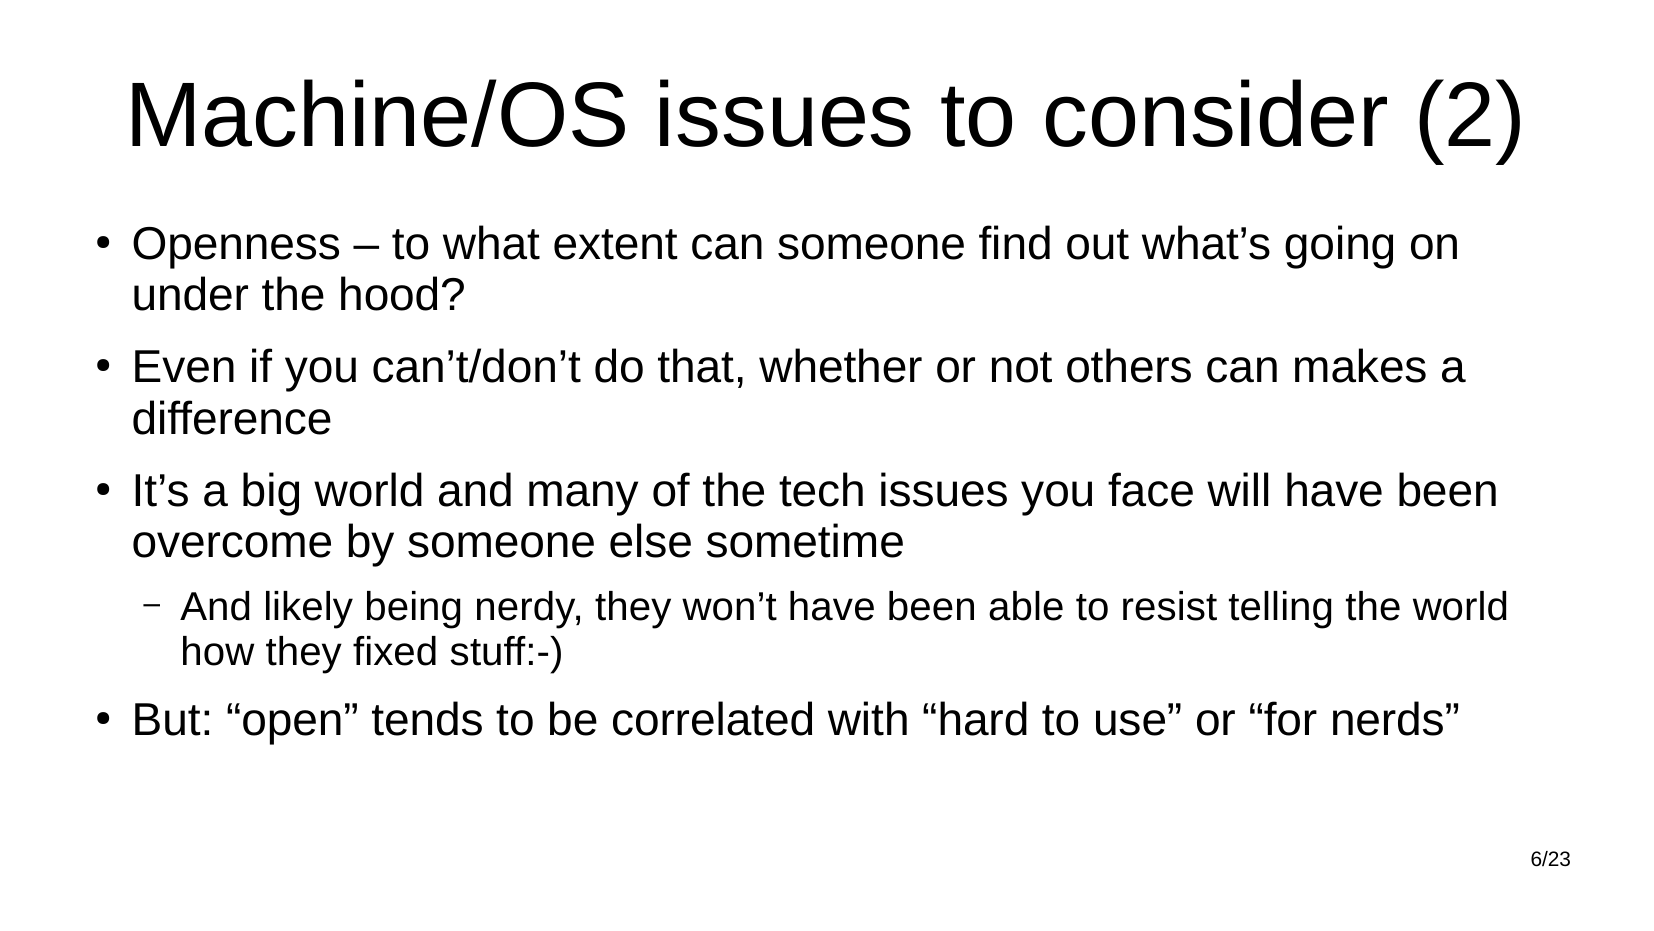

# Machine/OS issues to consider (2)
Openness – to what extent can someone find out what’s going on under the hood?
Even if you can’t/don’t do that, whether or not others can makes a difference
It’s a big world and many of the tech issues you face will have been overcome by someone else sometime
And likely being nerdy, they won’t have been able to resist telling the world how they fixed stuff:-)
But: “open” tends to be correlated with “hard to use” or “for nerds”
6